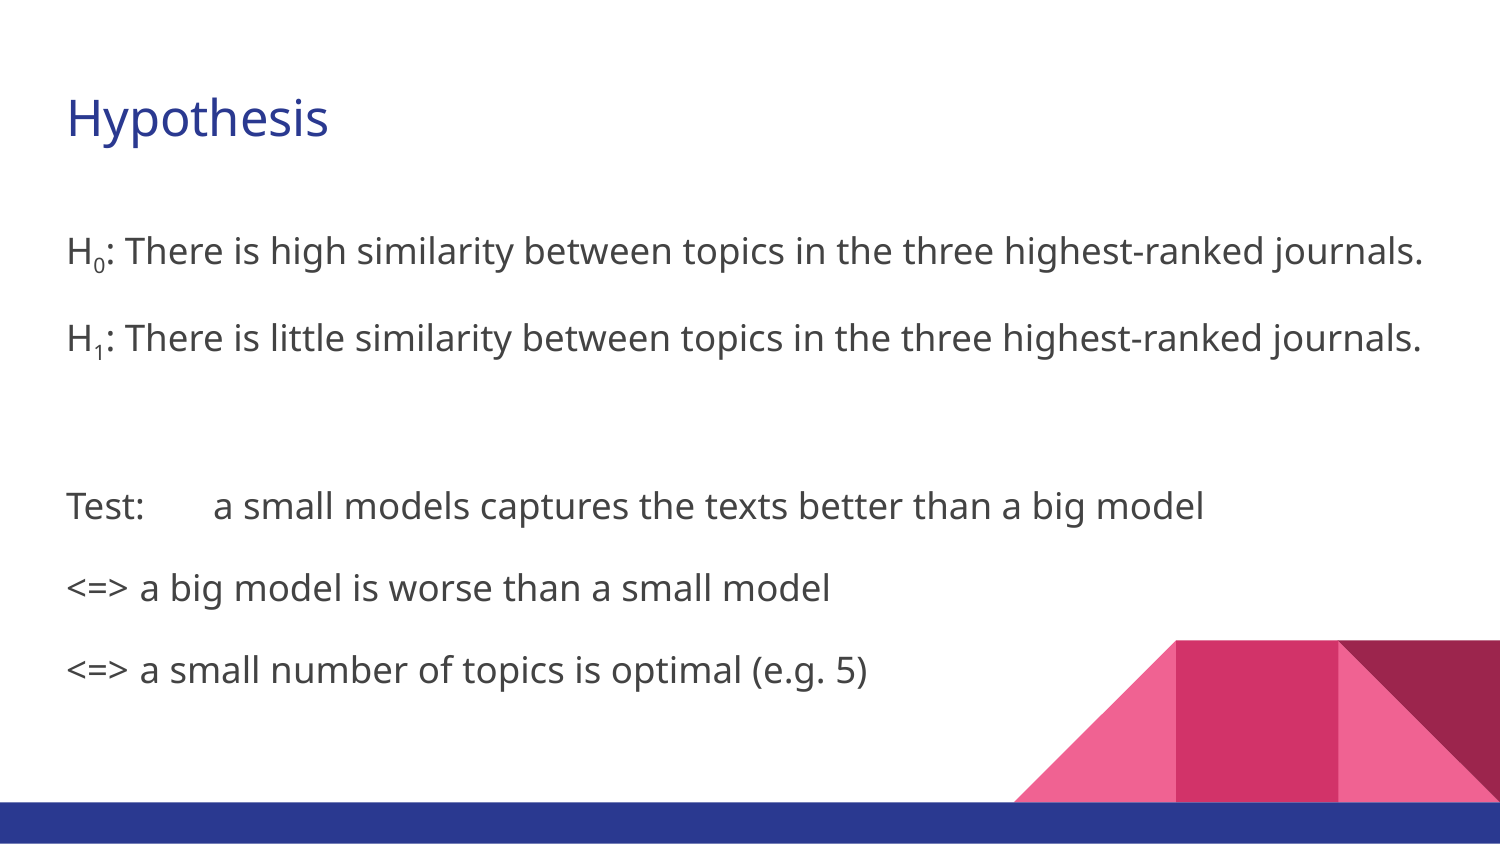

# Hypothesis
H0: There is high similarity between topics in the three highest-ranked journals.
H1: There is little similarity between topics in the three highest-ranked journals.
Test:	a small models captures the texts better than a big model
<=>		a big model is worse than a small model
<=>		a small number of topics is optimal (e.g. 5)